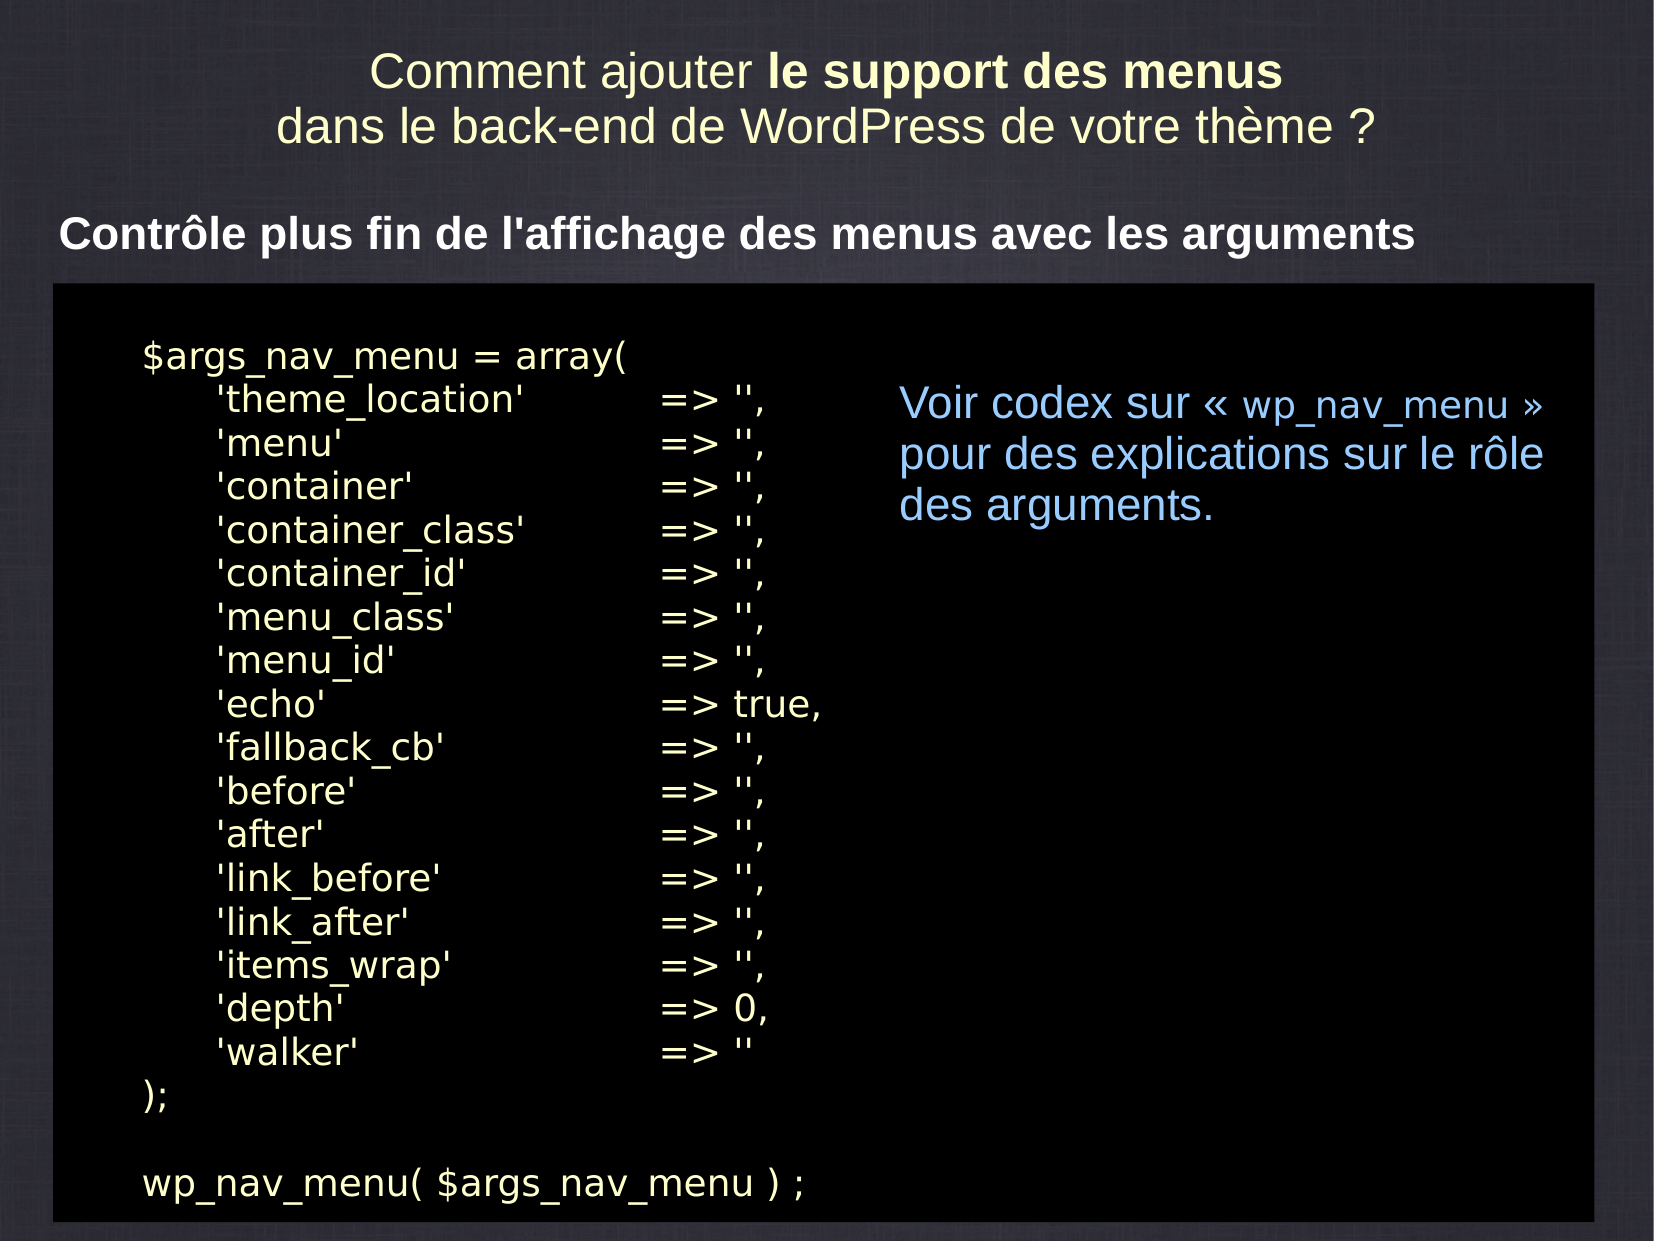

Comment ajouter le support des menus
dans le back-end de WordPress de votre thème ?
Contrôle plus fin de l'affichage des menus avec les arguments
	$args_nav_menu = array(
		'theme_location' 		=> '',
		'menu' 			=> '',
		'container' 			=> '',
		'container_class' 		=> '',
		'container_id' 		=> '',
		'menu_class' 		=> '',
		'menu_id' 			=> '',
		'echo' 			=> true,
		'fallback_cb' 			=> '',
		'before' 			=> '',
		'after' 			=> '',
		'link_before' 			=> '',
		'link_after' 			=> '',
		'items_wrap' 		=> '',
		'depth' 			=> 0,
		'walker' 			=> ''
	);
	wp_nav_menu( $args_nav_menu ) ;
Voir codex sur « wp_nav_menu » pour des explications sur le rôle des arguments.